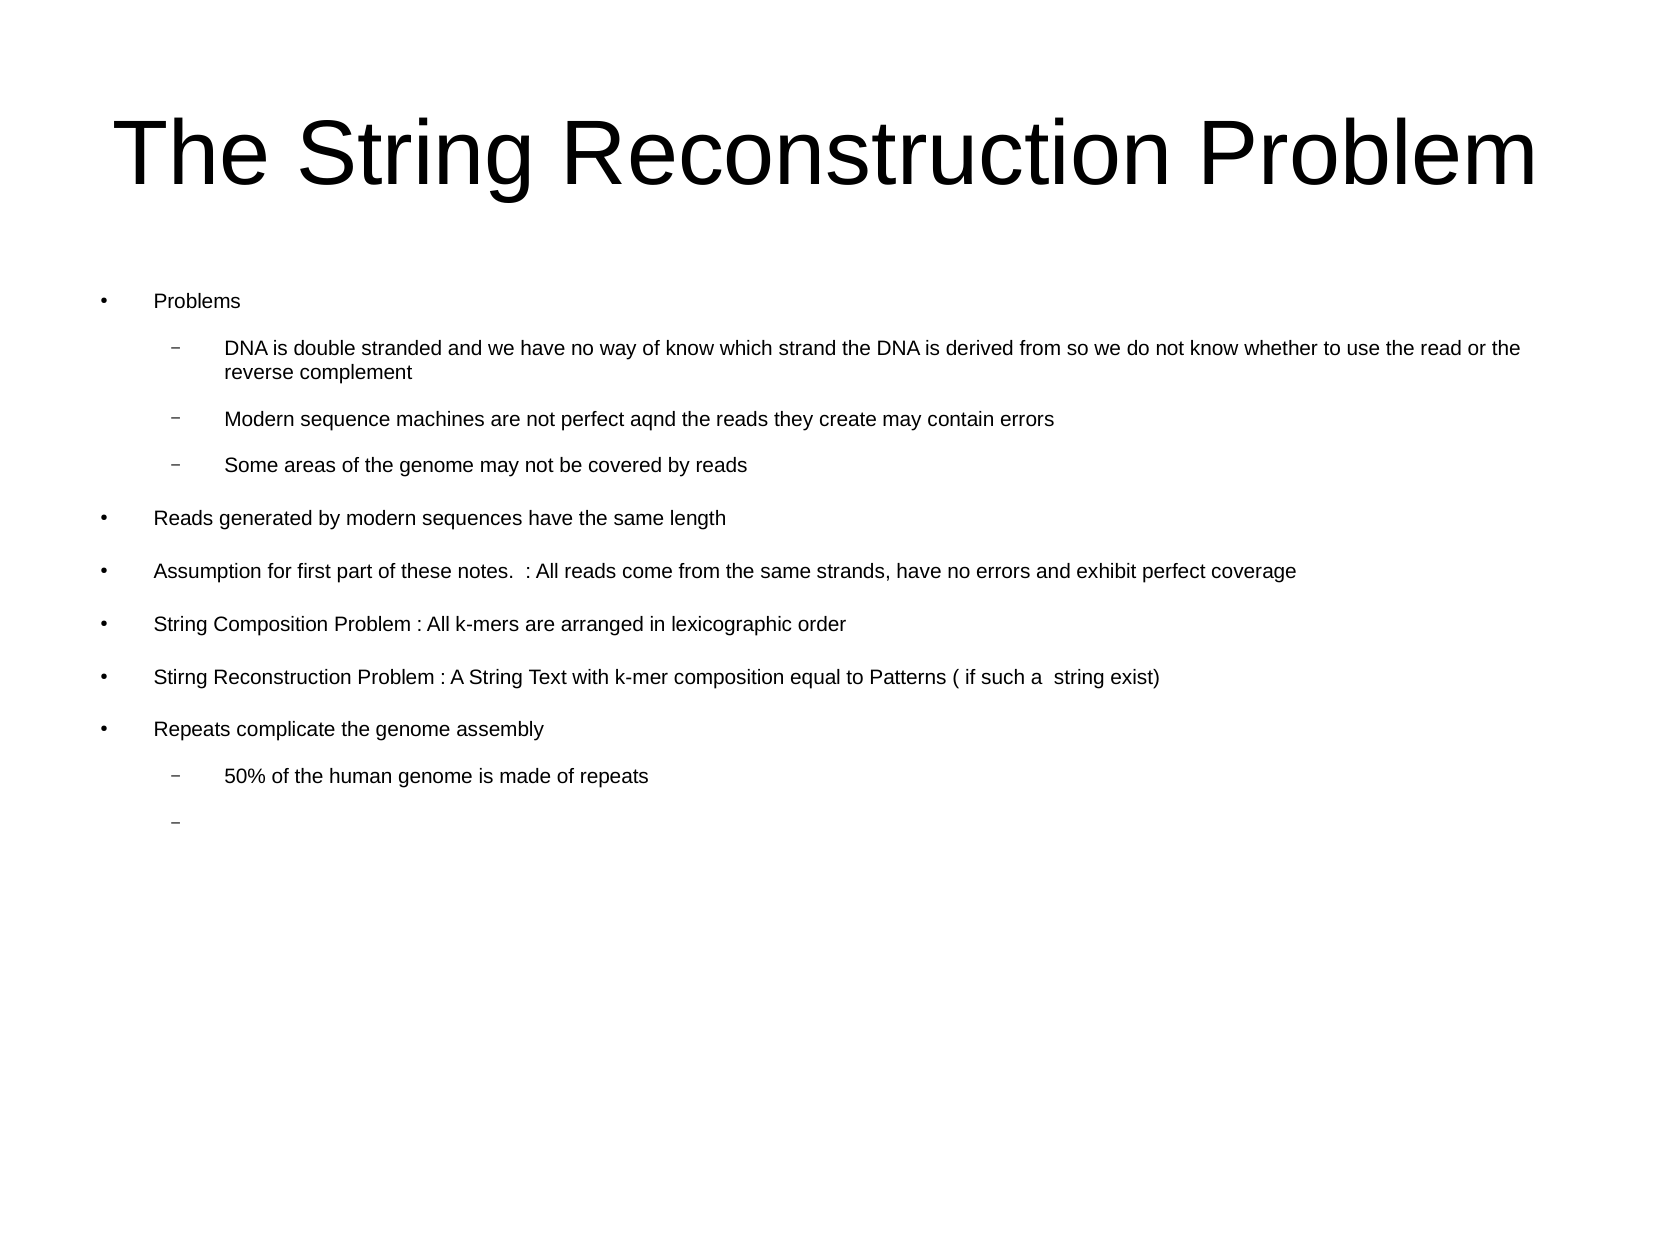

# The String Reconstruction Problem
Problems
DNA is double stranded and we have no way of know which strand the DNA is derived from so we do not know whether to use the read or the reverse complement
Modern sequence machines are not perfect aqnd the reads they create may contain errors
Some areas of the genome may not be covered by reads
Reads generated by modern sequences have the same length
Assumption for first part of these notes. : All reads come from the same strands, have no errors and exhibit perfect coverage
String Composition Problem : All k-mers are arranged in lexicographic order
Stirng Reconstruction Problem : A String Text with k-mer composition equal to Patterns ( if such a string exist)
Repeats complicate the genome assembly
50% of the human genome is made of repeats